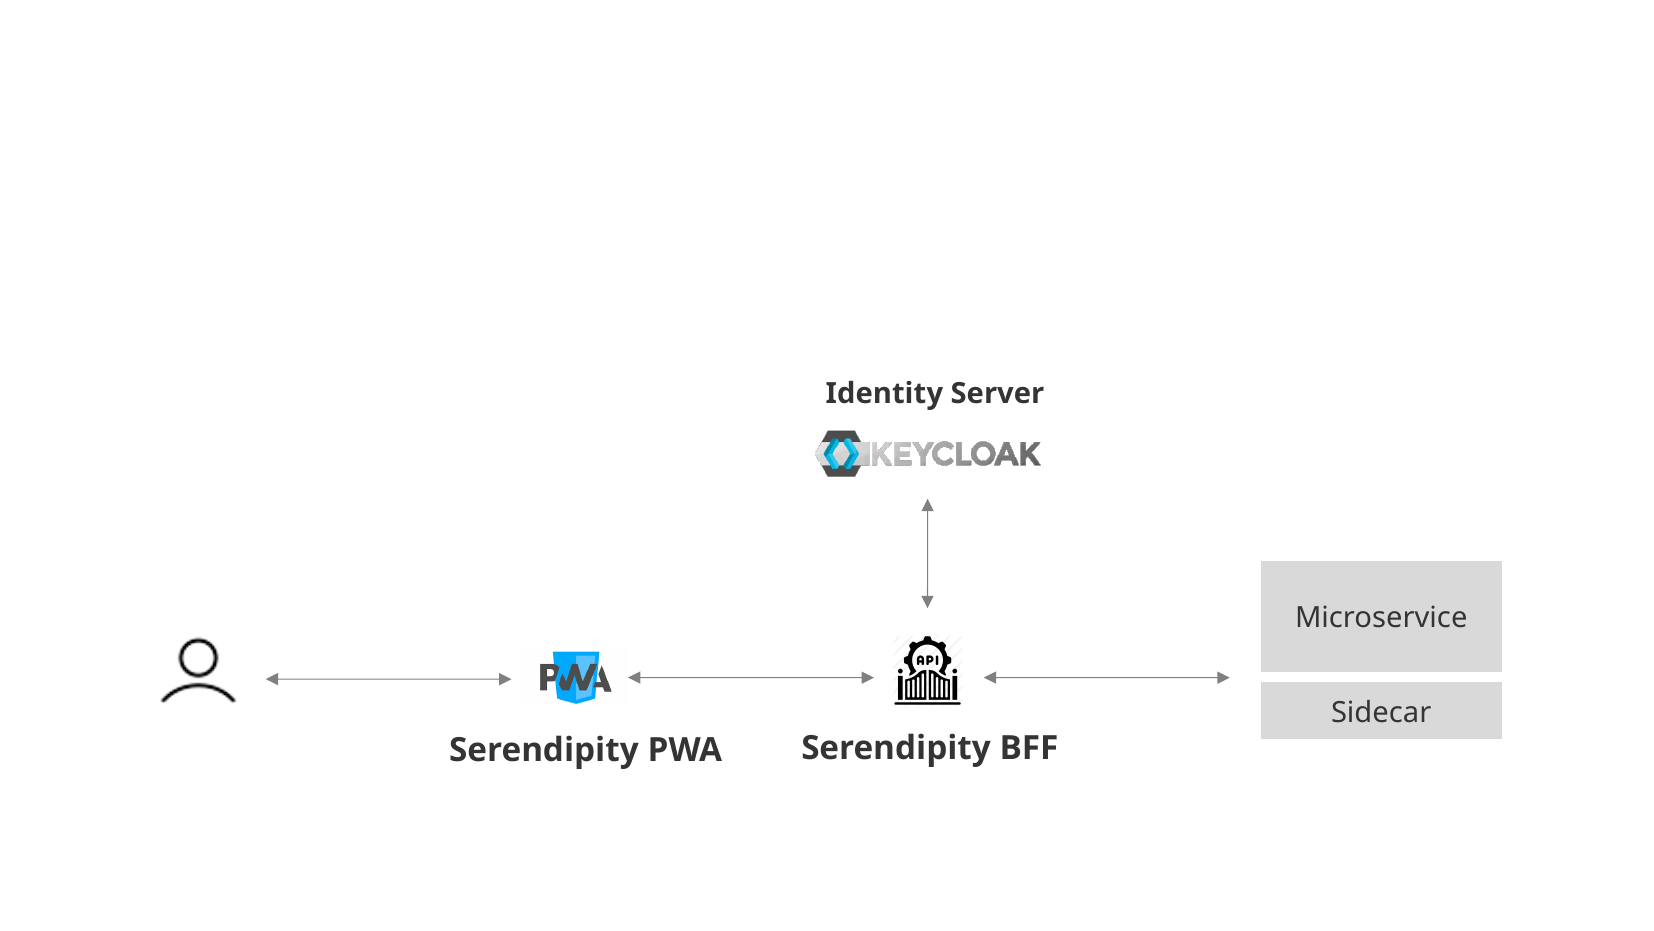

Identity Server
Microservice
Sidecar
Serendipity BFF
Serendipity PWA